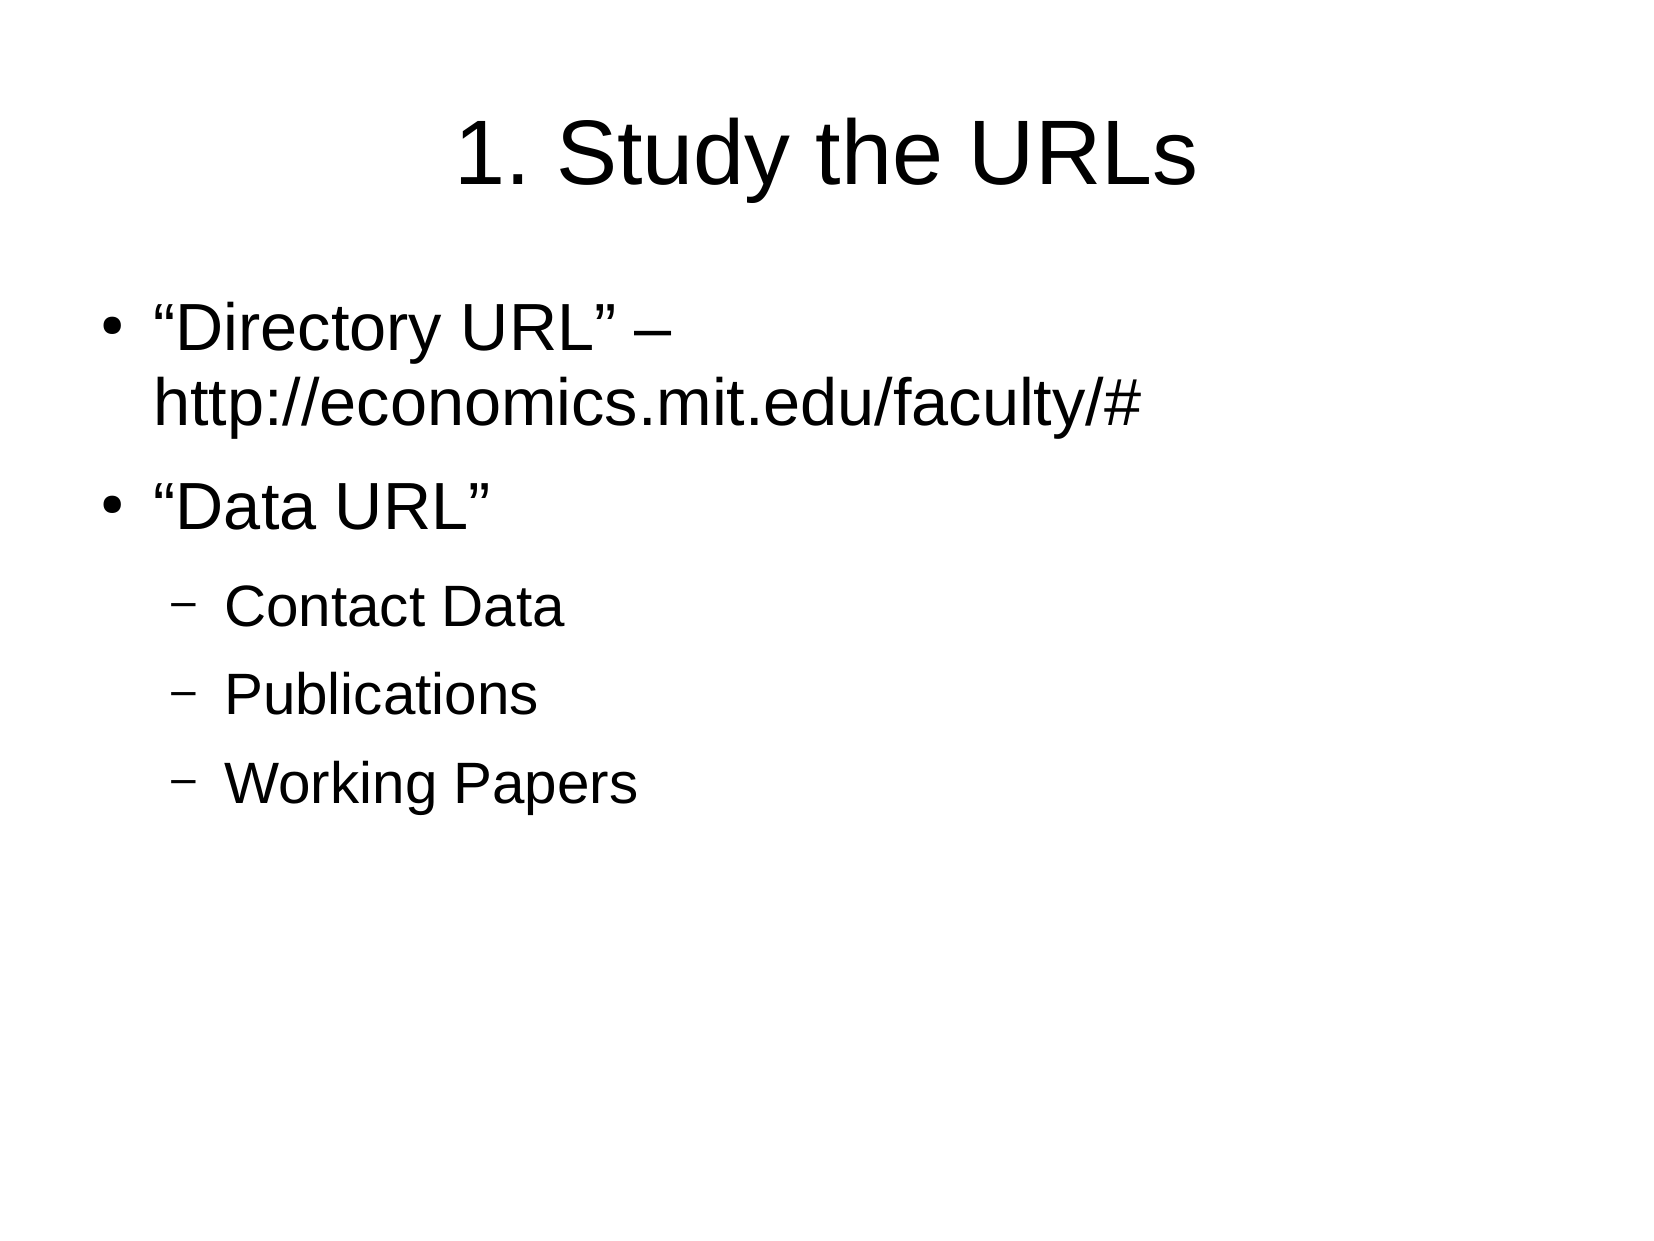

# 1. Study the URLs
“Directory URL” – http://economics.mit.edu/faculty/#
“Data URL”
Contact Data
Publications
Working Papers